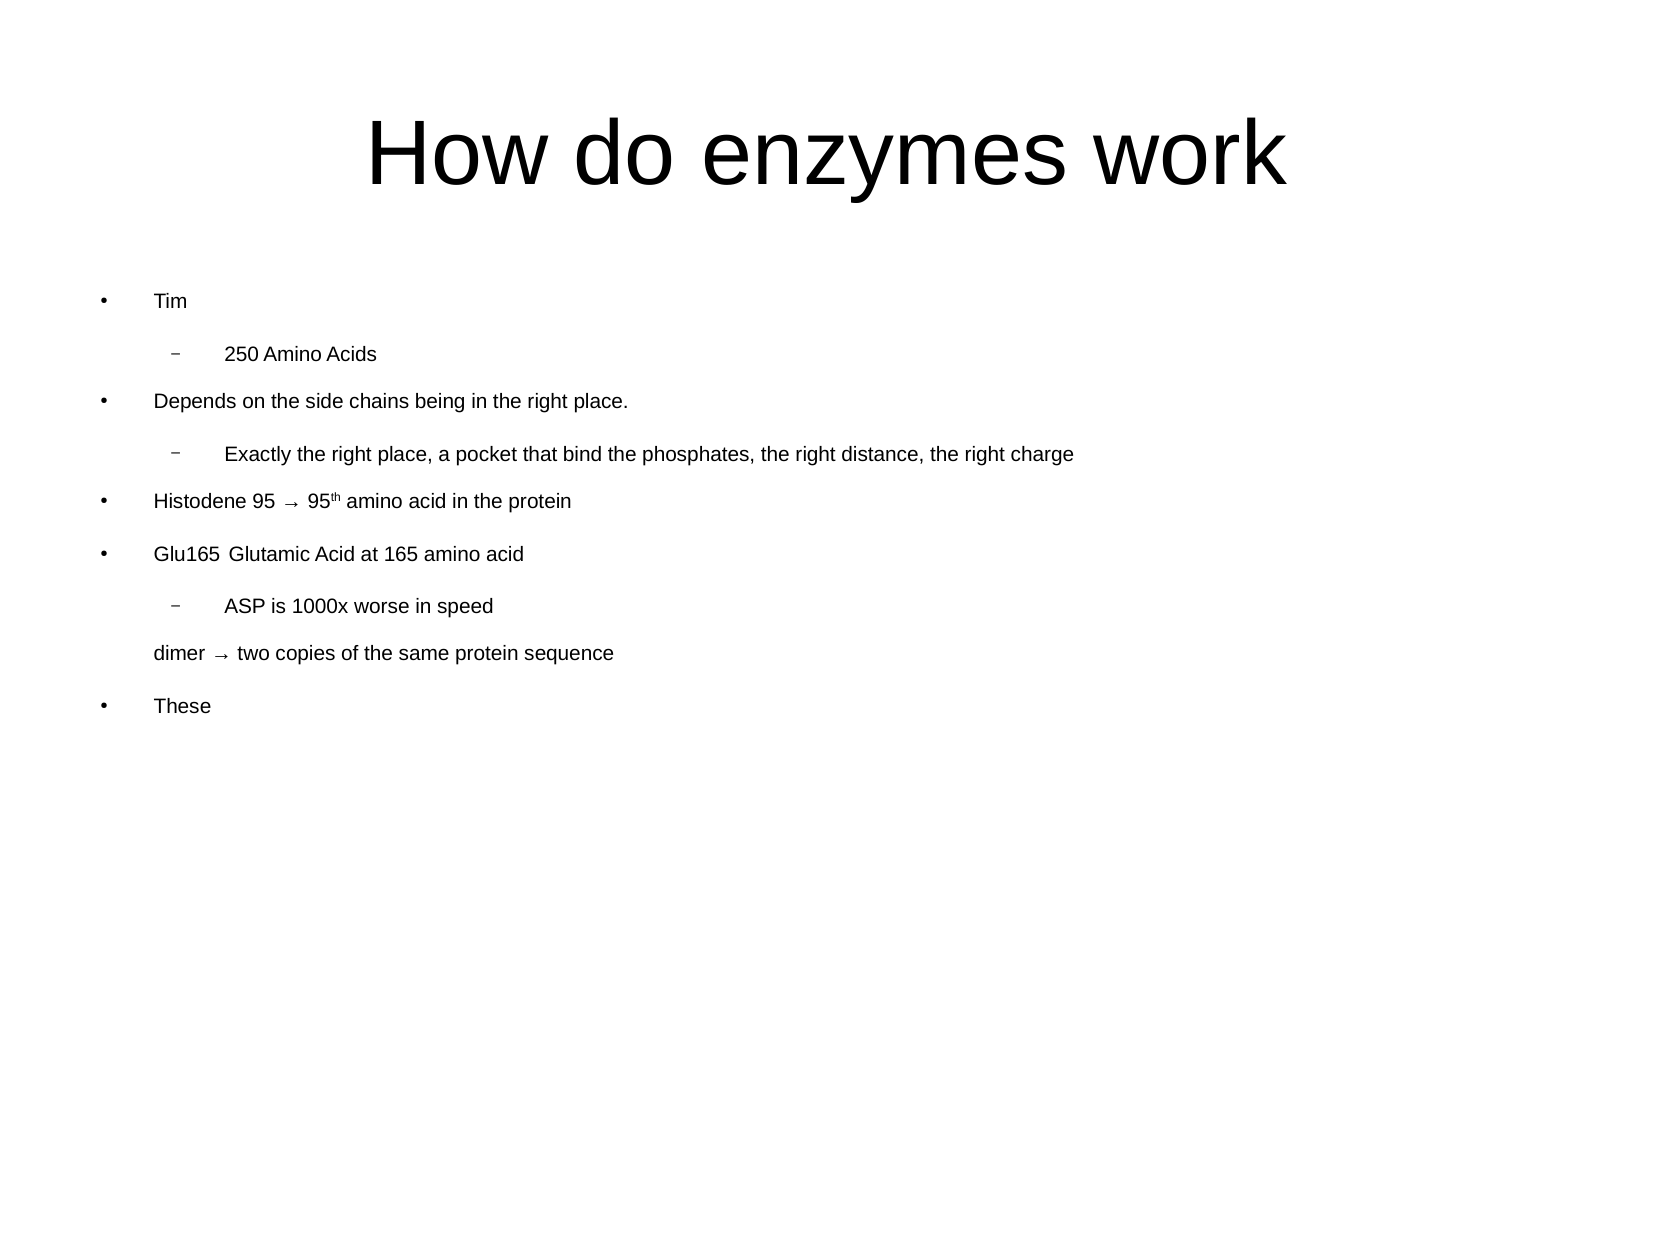

# How do enzymes work
Tim
250 Amino Acids
Depends on the side chains being in the right place.
Exactly the right place, a pocket that bind the phosphates, the right distance, the right charge
Histodene 95 → 95th amino acid in the protein
Glu165	Glutamic Acid at 165 amino acid
ASP is 1000x worse in speed
dimer → two copies of the same protein sequence
These